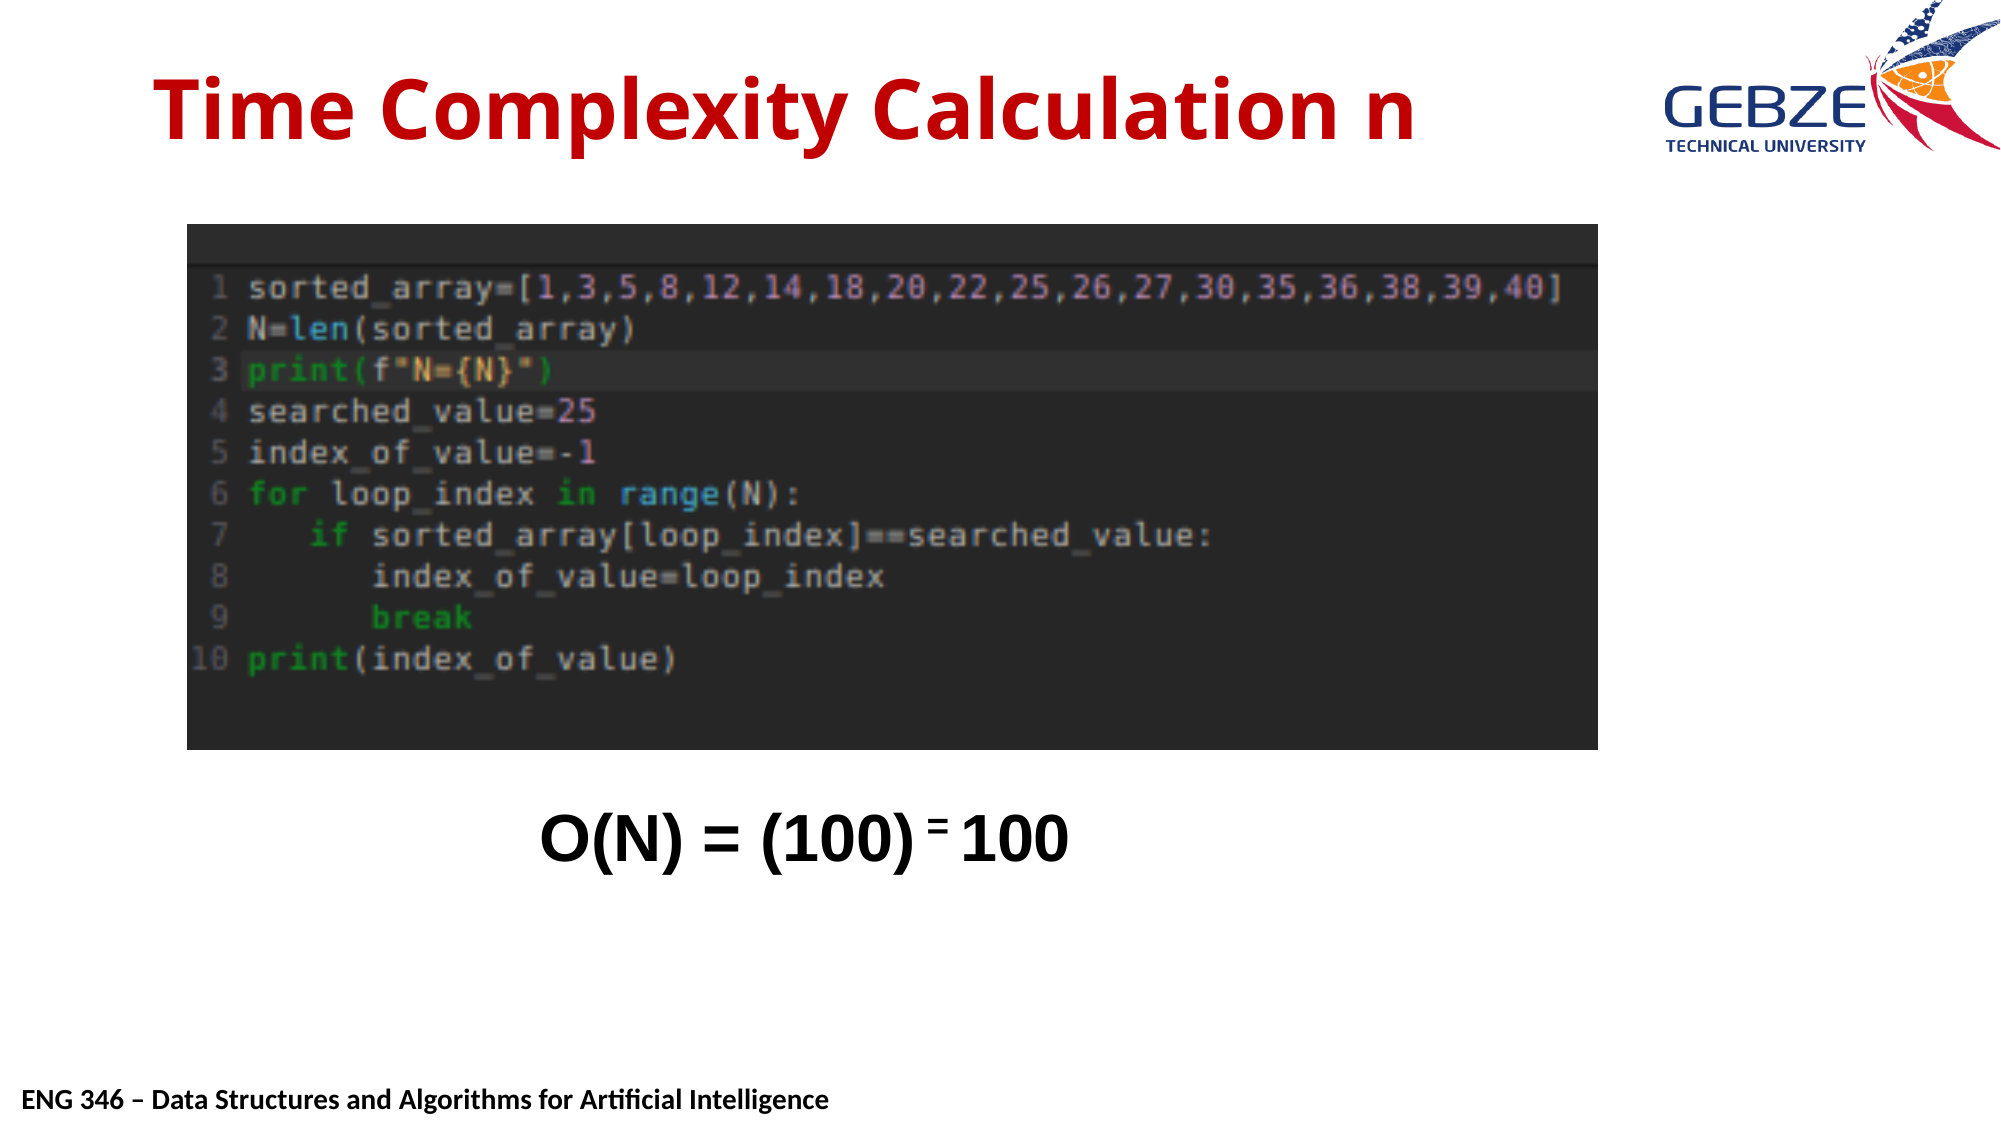

# Time Complexity Calculation n
O(N) = (100) = 100